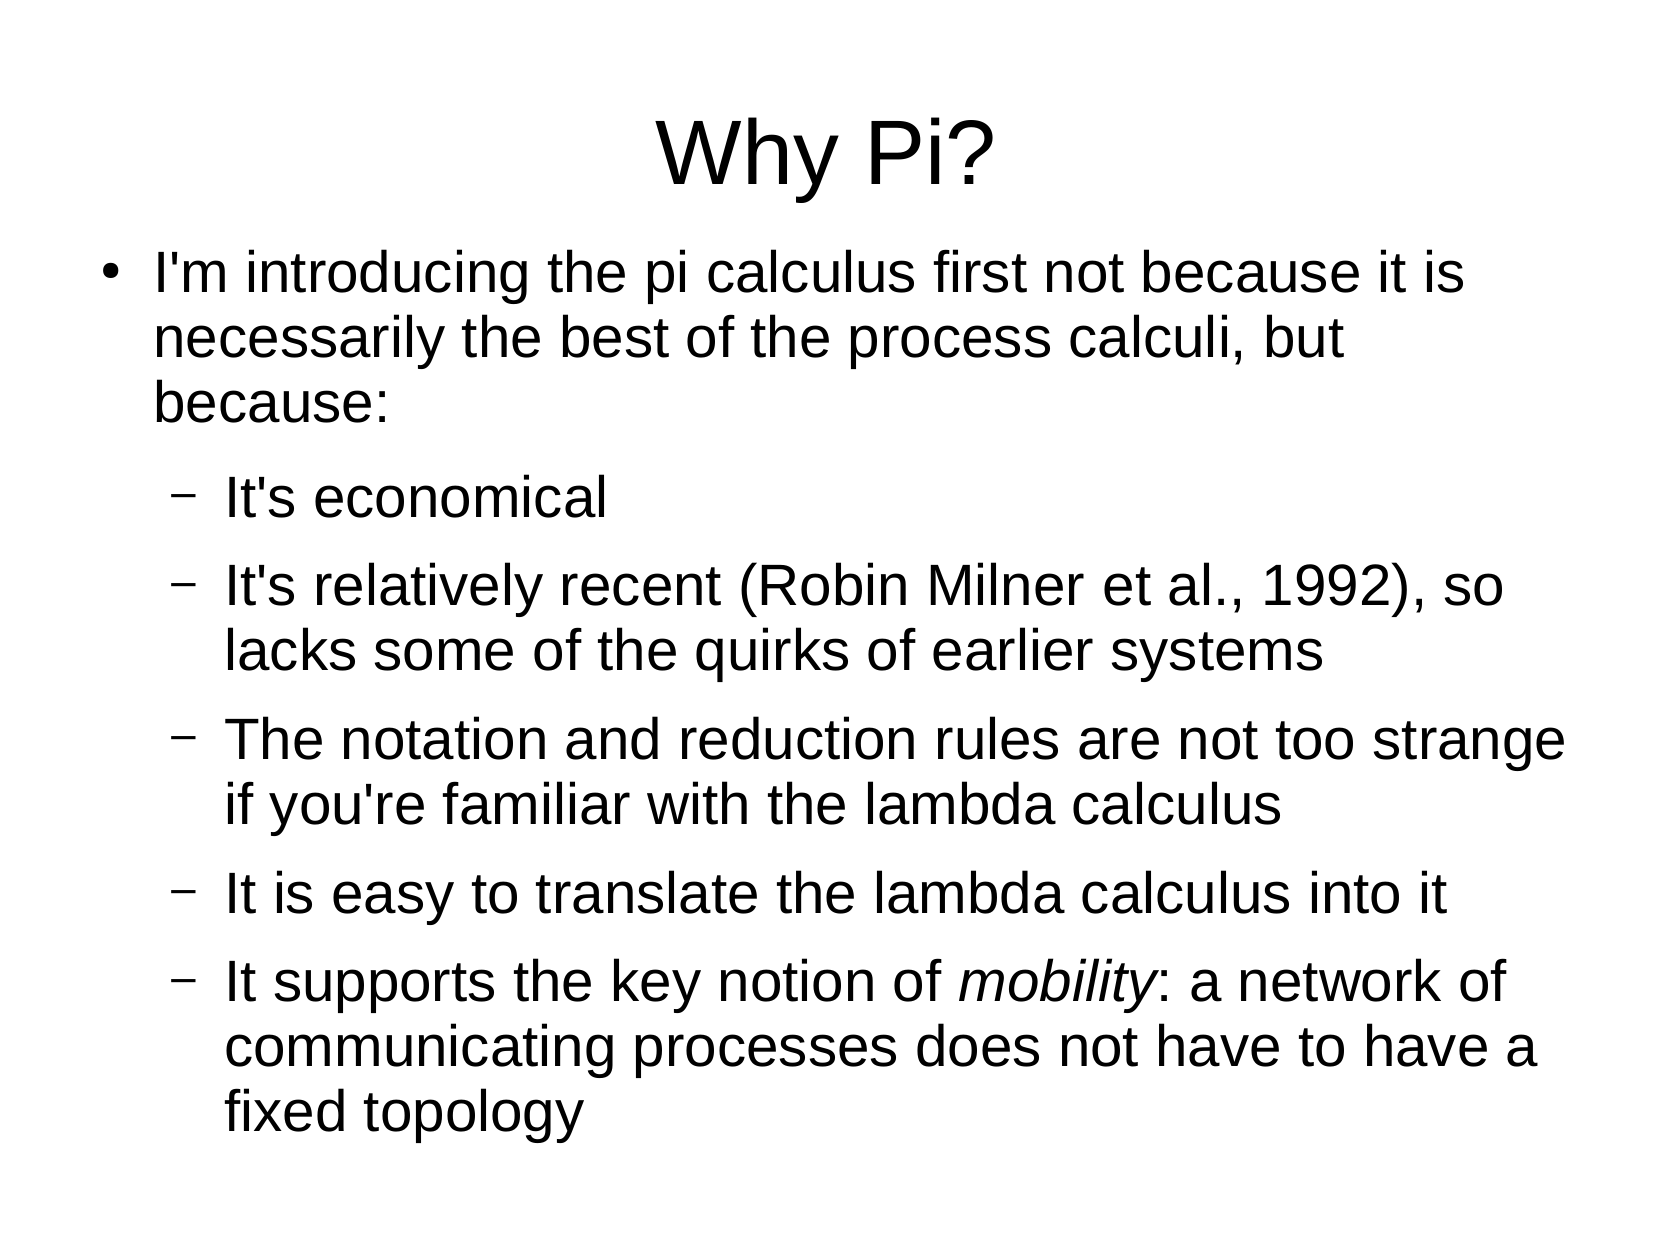

# Why Pi?
I'm introducing the pi calculus first not because it is necessarily the best of the process calculi, but because:
It's economical
It's relatively recent (Robin Milner et al., 1992), so lacks some of the quirks of earlier systems
The notation and reduction rules are not too strange if you're familiar with the lambda calculus
It is easy to translate the lambda calculus into it
It supports the key notion of mobility: a network of communicating processes does not have to have a fixed topology